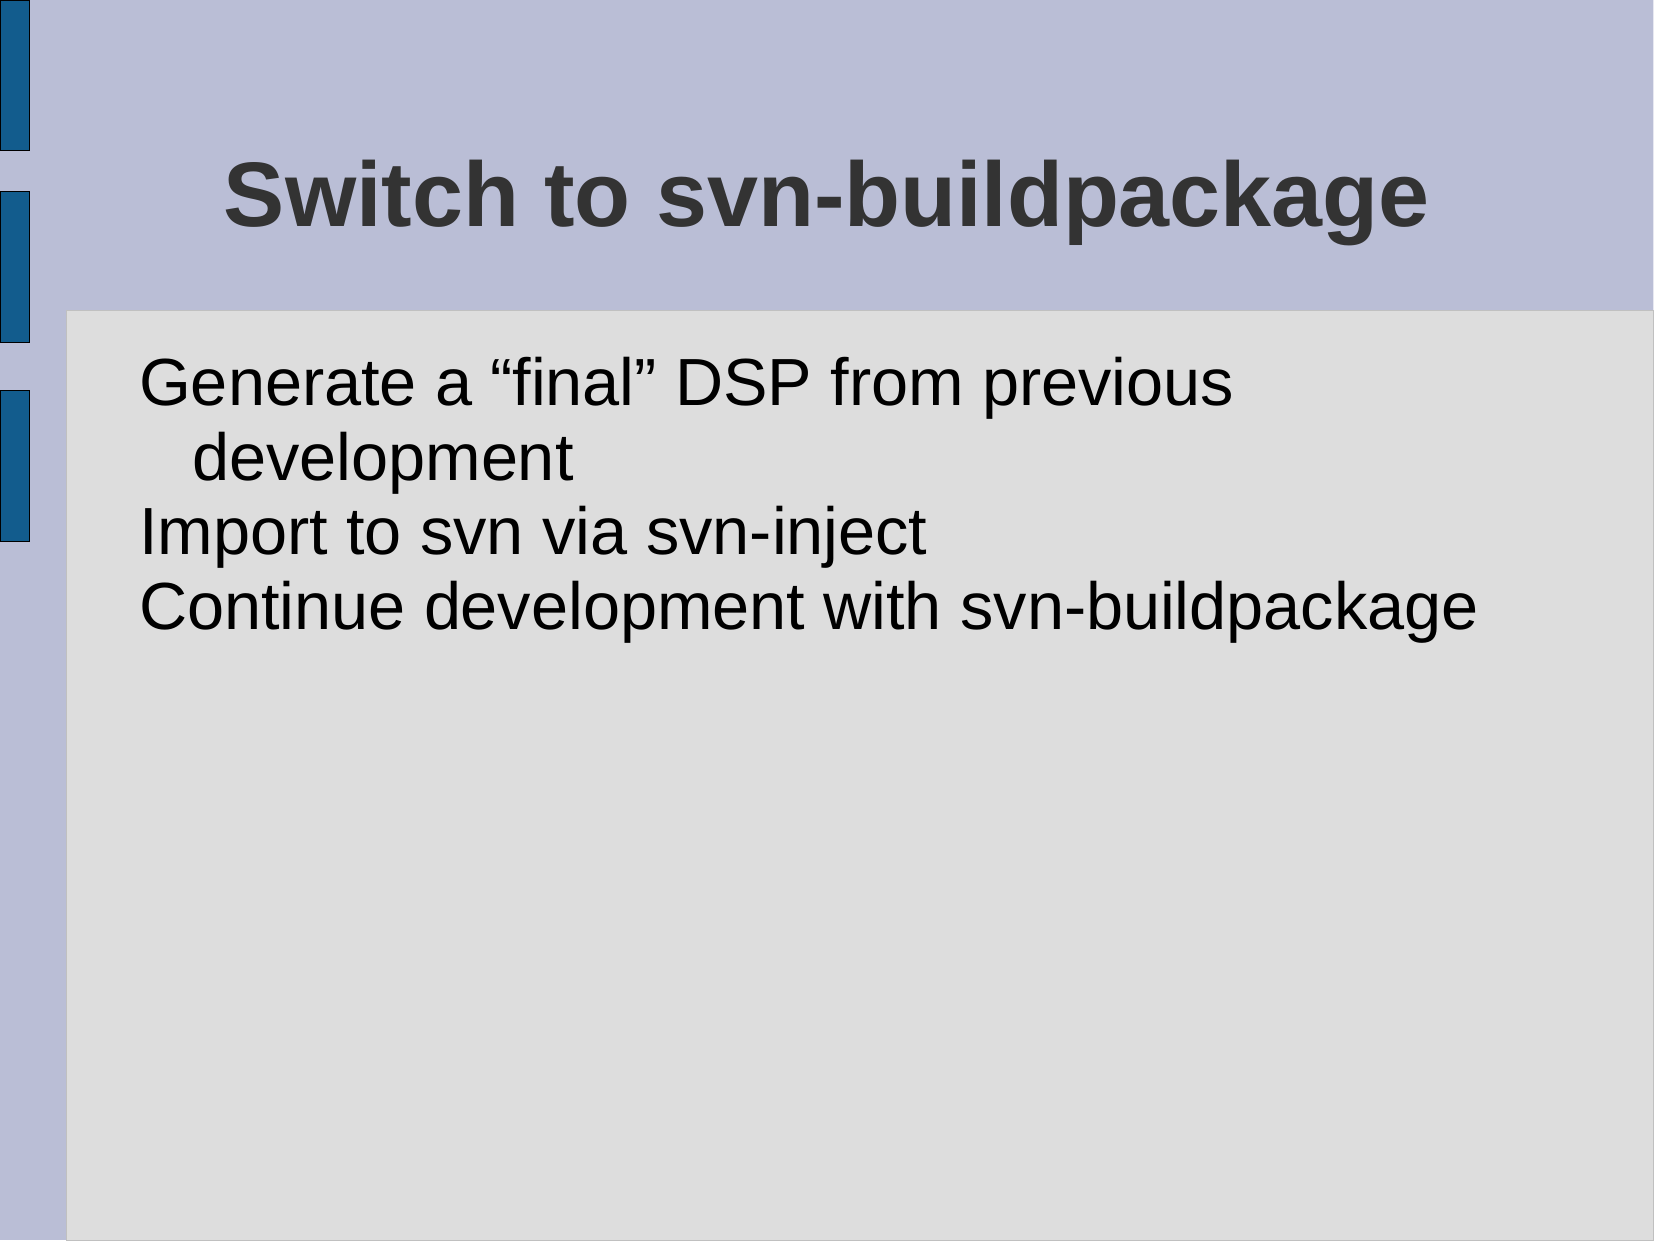

# Switch to svn-buildpackage
Generate a “final” DSP from previous development
Import to svn via svn-inject
Continue development with svn-buildpackage